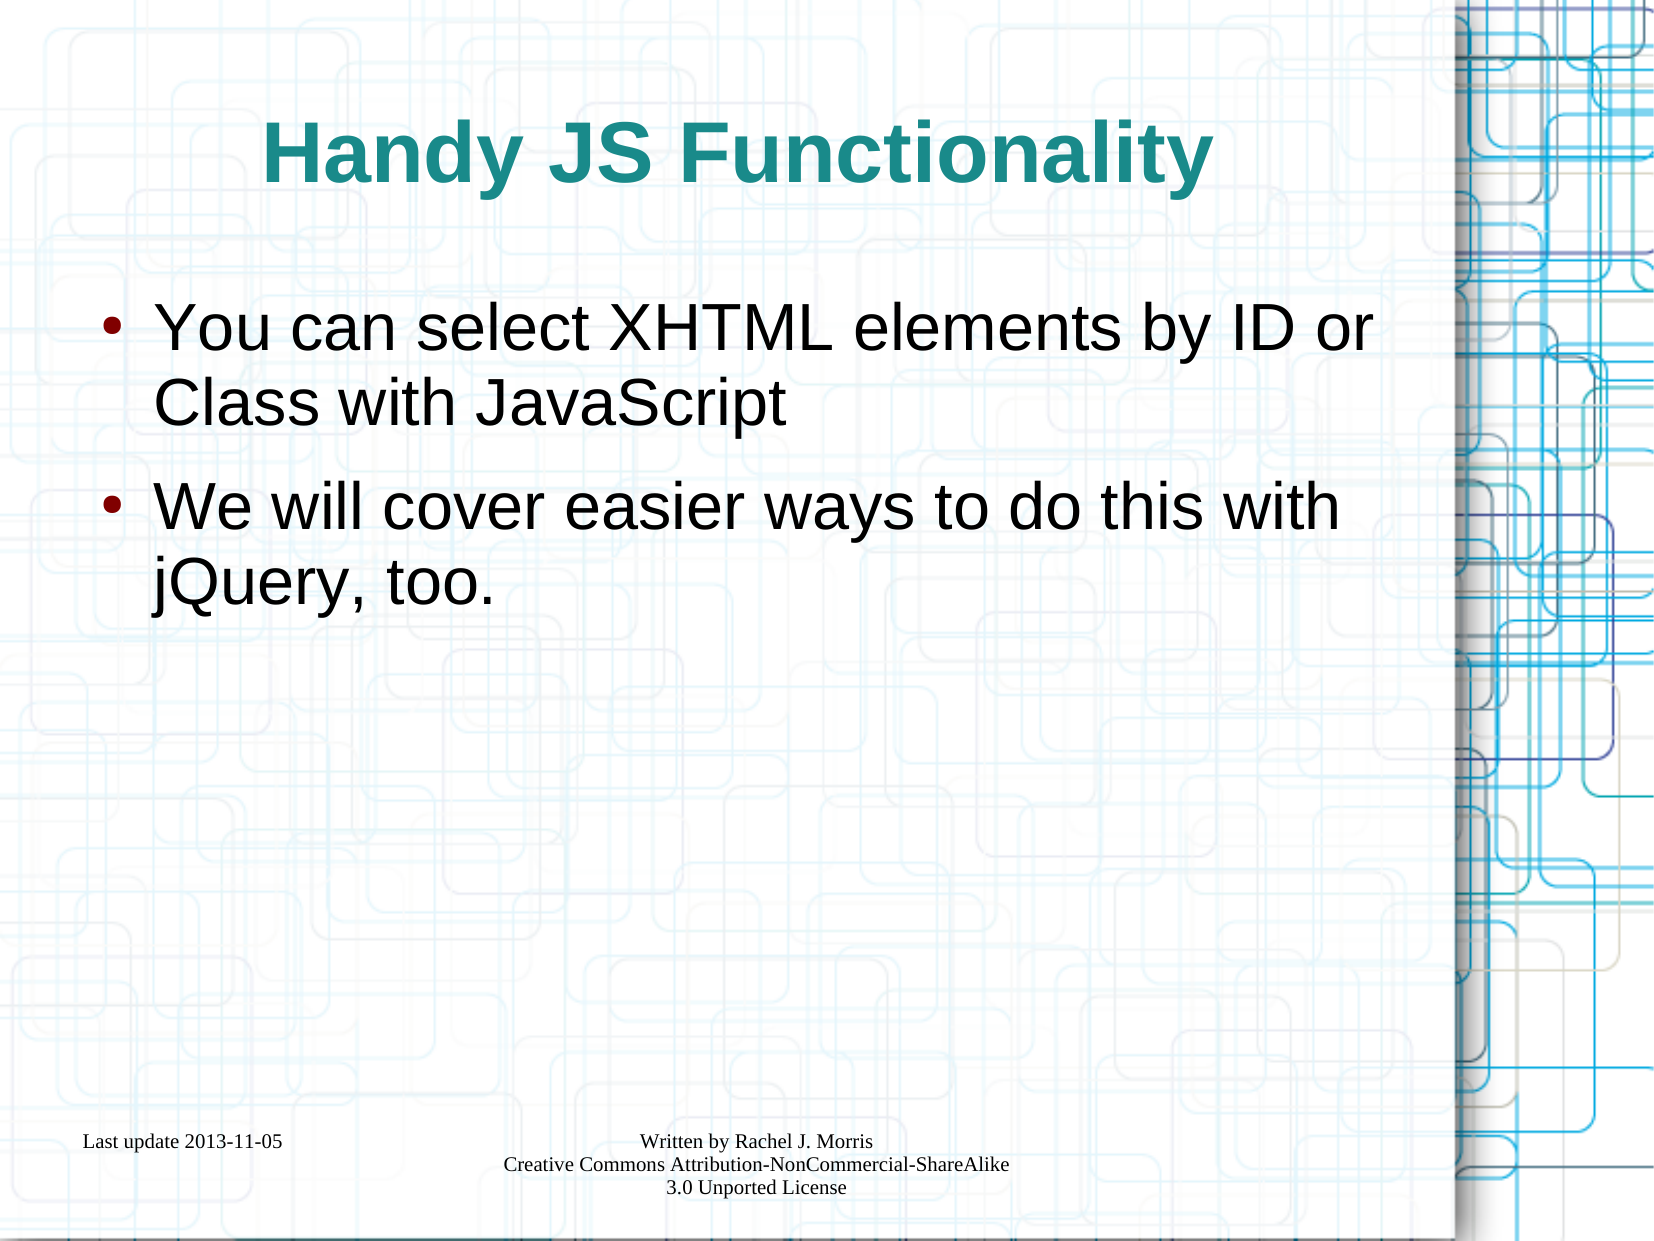

# Handy JS Functionality
You can select XHTML elements by ID or Class with JavaScript
We will cover easier ways to do this with jQuery, too.